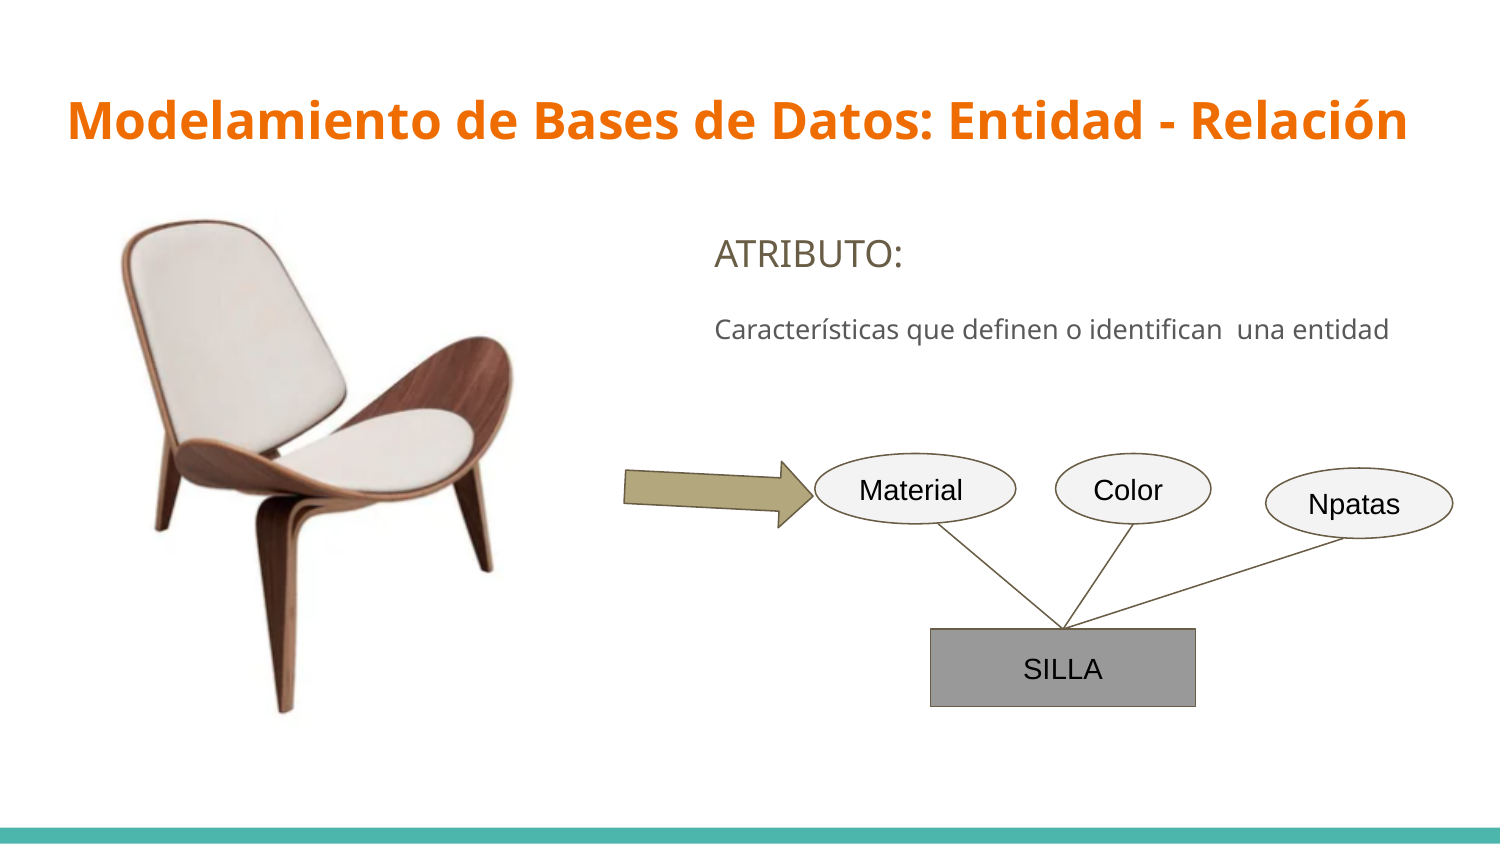

# Modelamiento de Bases de Datos: Entidad - Relación
ATRIBUTO:
Características que definen o identifican una entidad
Material
Color
Npatas
SILLA